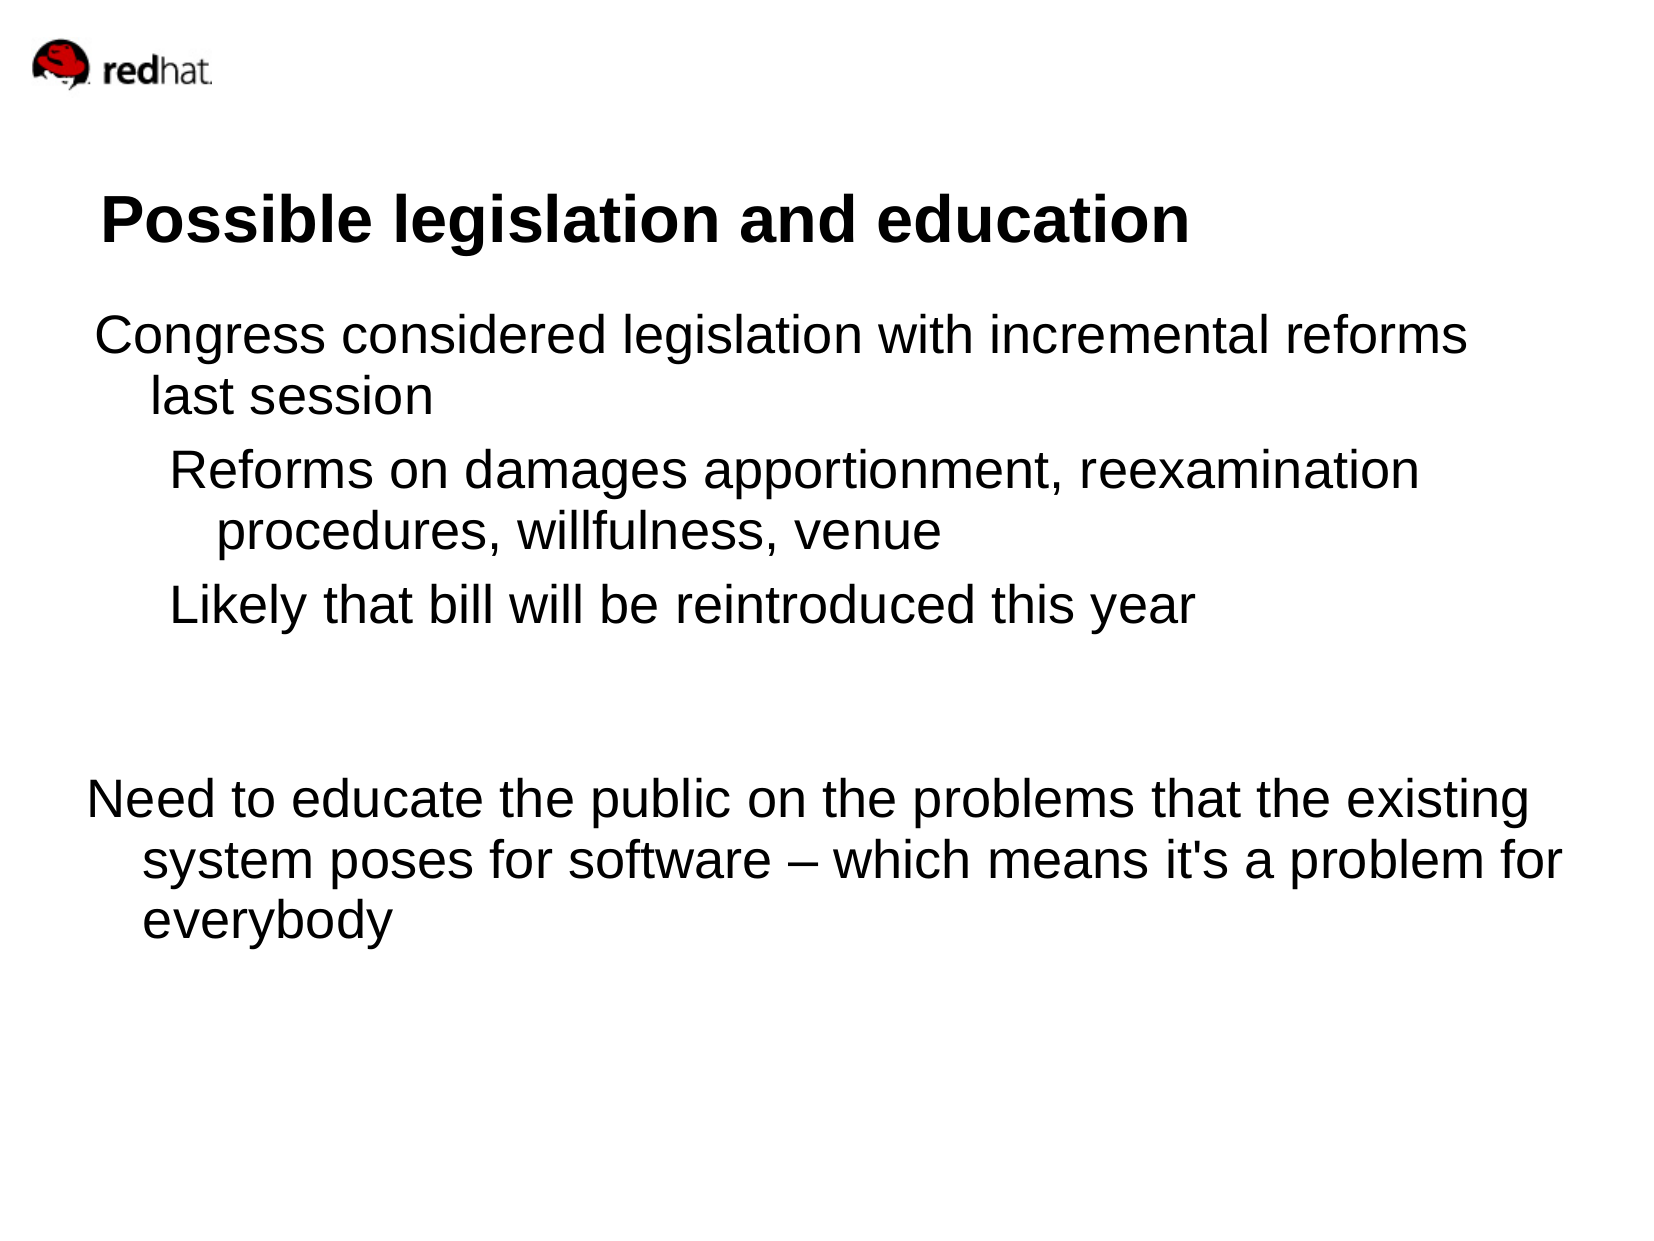

# Possible legislation and education
Congress considered legislation with incremental reforms last session
Reforms on damages apportionment, reexamination procedures, willfulness, venue
Likely that bill will be reintroduced this year
Need to educate the public on the problems that the existing system poses for software – which means it's a problem for everybody